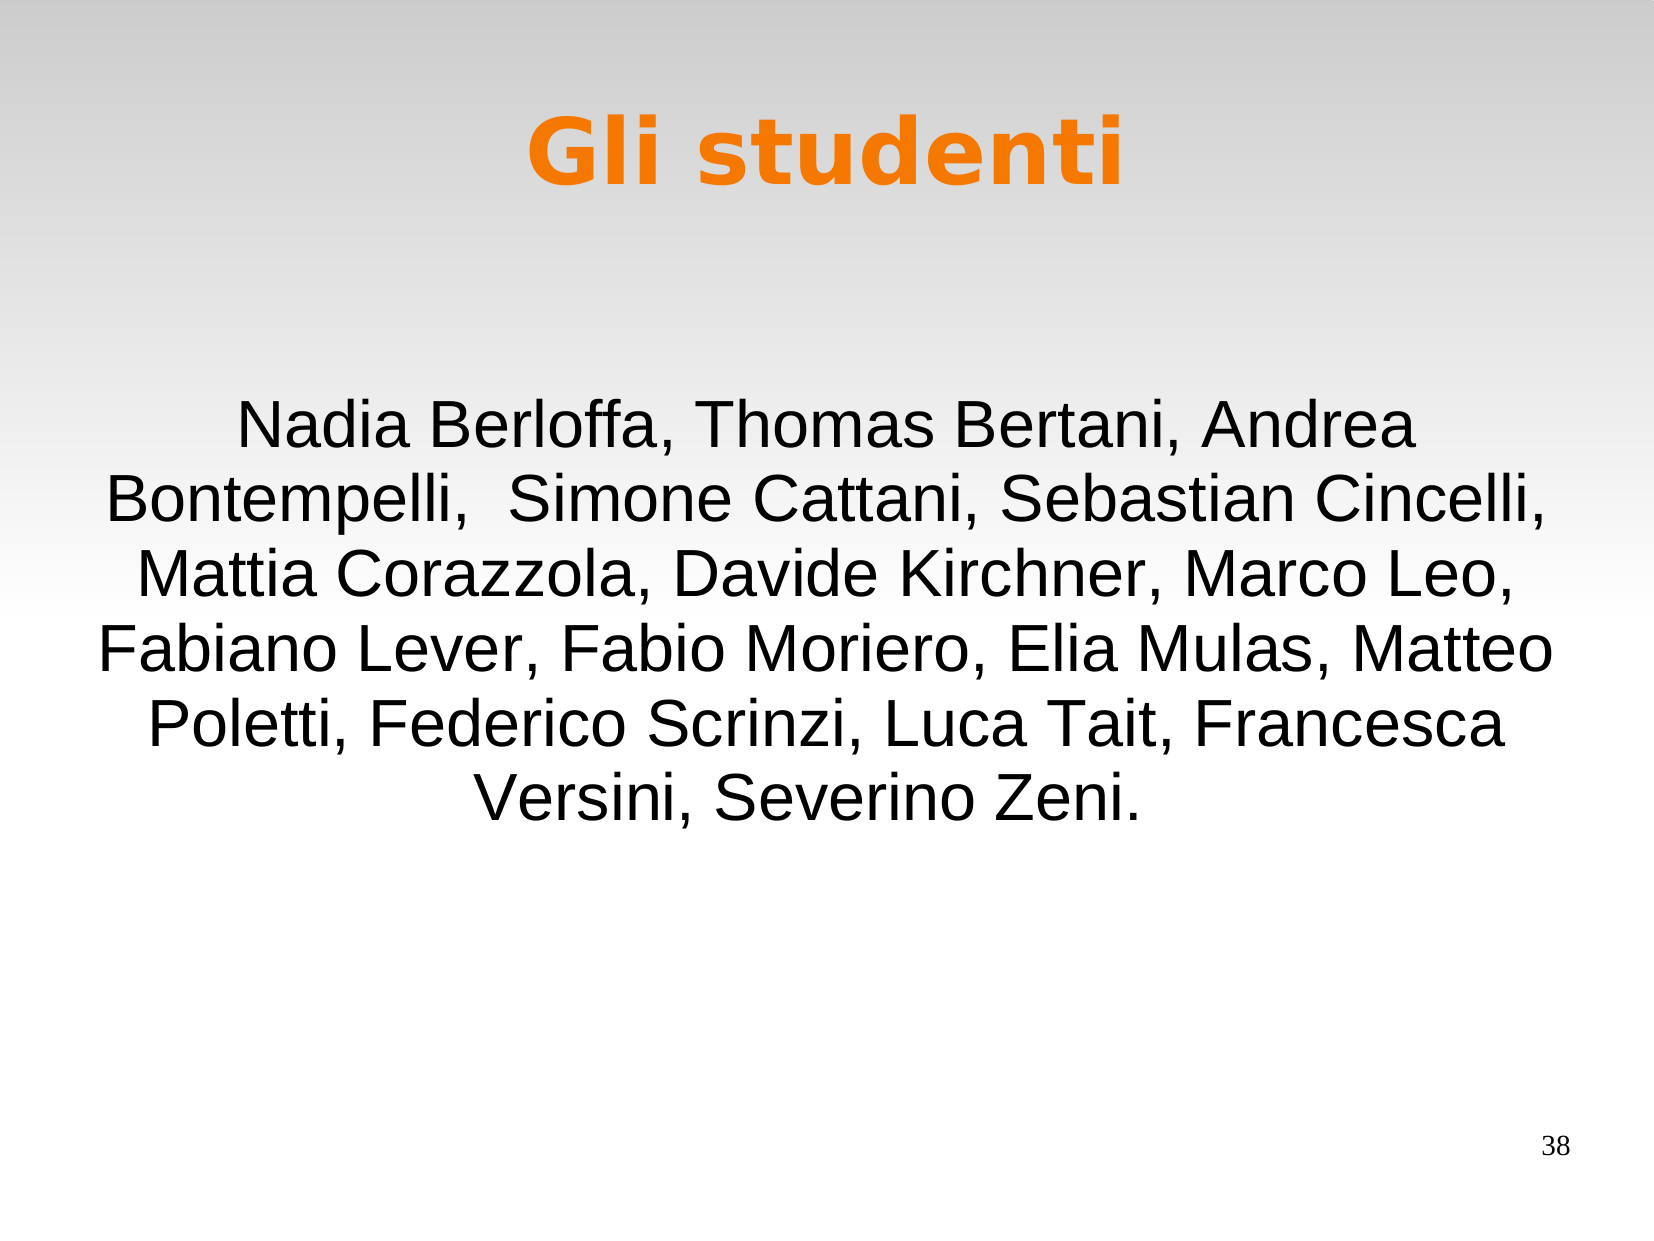

# Gli studenti
Nadia Berloffa, Thomas Bertani, Andrea Bontempelli, Simone Cattani, Sebastian Cincelli, Mattia Corazzola, Davide Kirchner, Marco Leo, Fabiano Lever, Fabio Moriero, Elia Mulas, Matteo Poletti, Federico Scrinzi, Luca Tait, Francesca Versini, Severino Zeni.
38